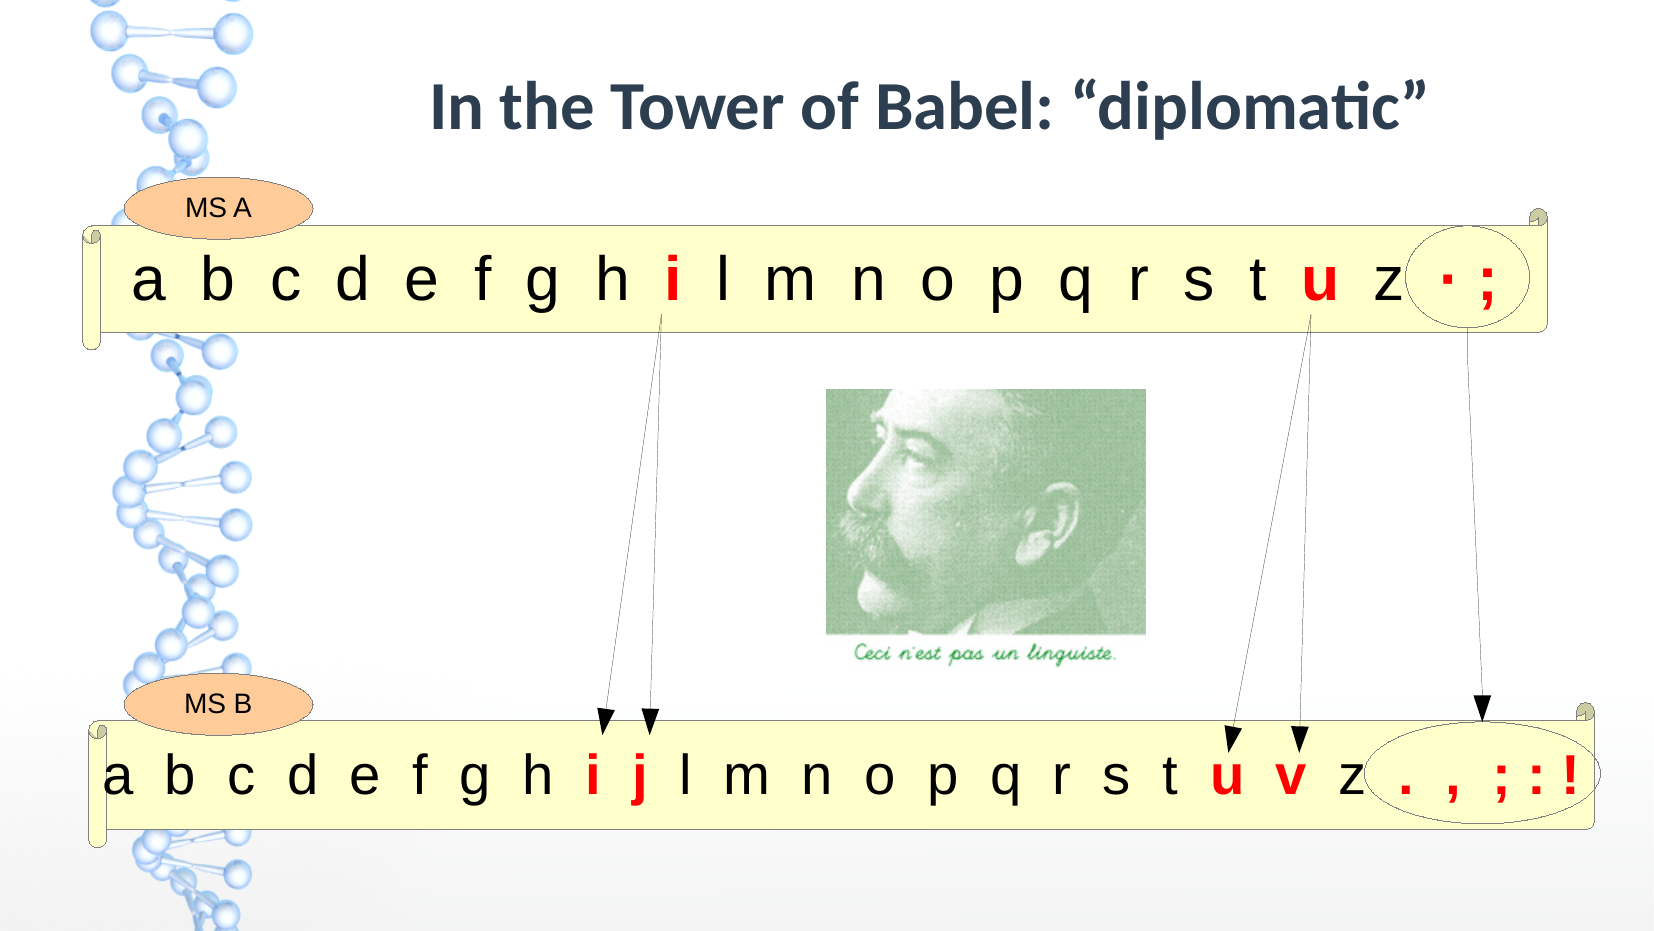

# In the Tower of Babel: “diplomatic”
MS A
a b c d e f g h i l m n o p q r s t u z · ;
MS B
a b c d e f g h i j l m n o p q r s t u v z . , ; : !